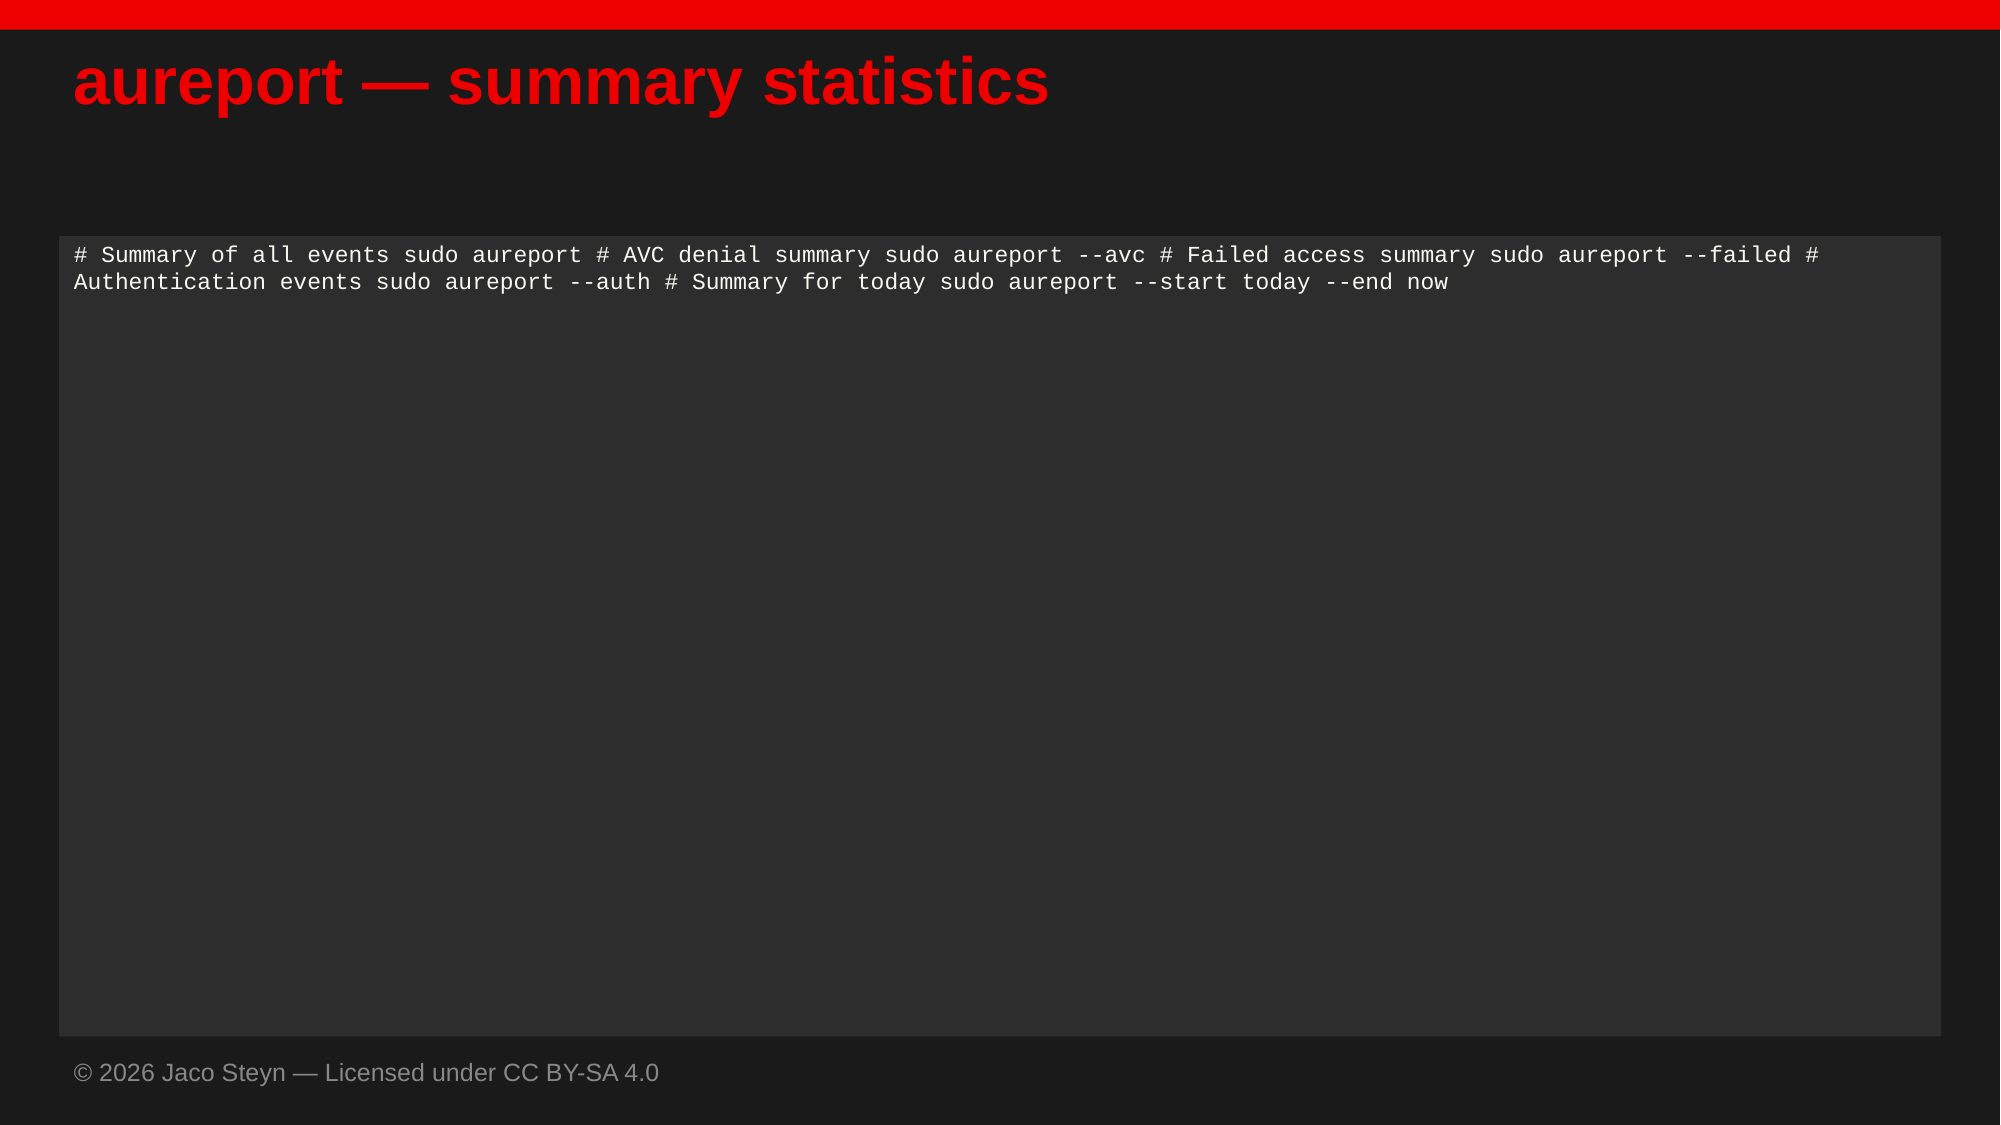

aureport — summary statistics
# Summary of all events sudo aureport # AVC denial summary sudo aureport --avc # Failed access summary sudo aureport --failed # Authentication events sudo aureport --auth # Summary for today sudo aureport --start today --end now
© 2026 Jaco Steyn — Licensed under CC BY-SA 4.0